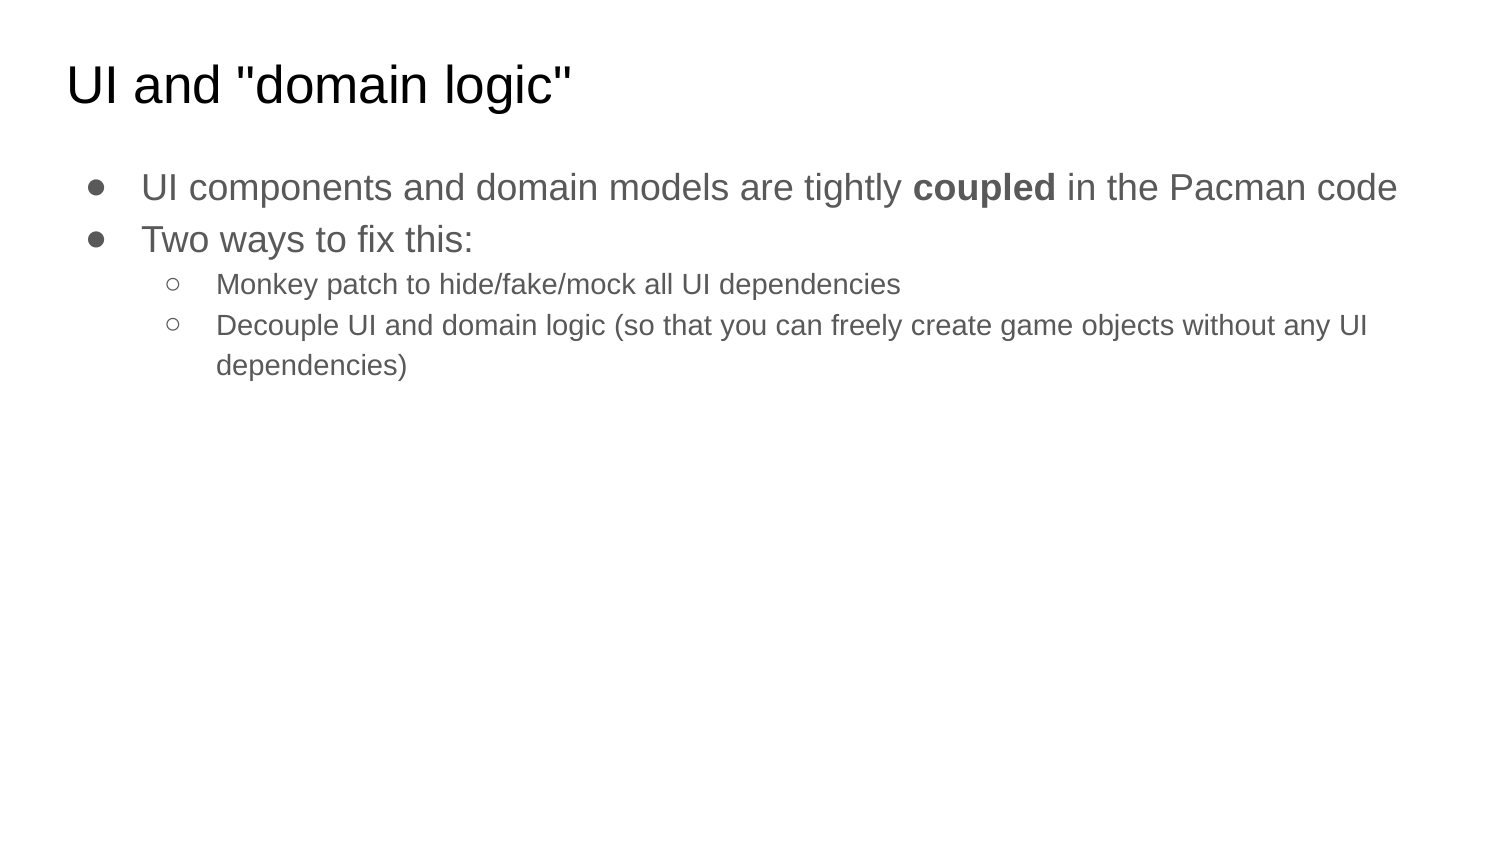

# UI and "domain logic"
UI components and domain models are tightly coupled in the Pacman code
Two ways to fix this:
Monkey patch to hide/fake/mock all UI dependencies
Decouple UI and domain logic (so that you can freely create game objects without any UI dependencies)